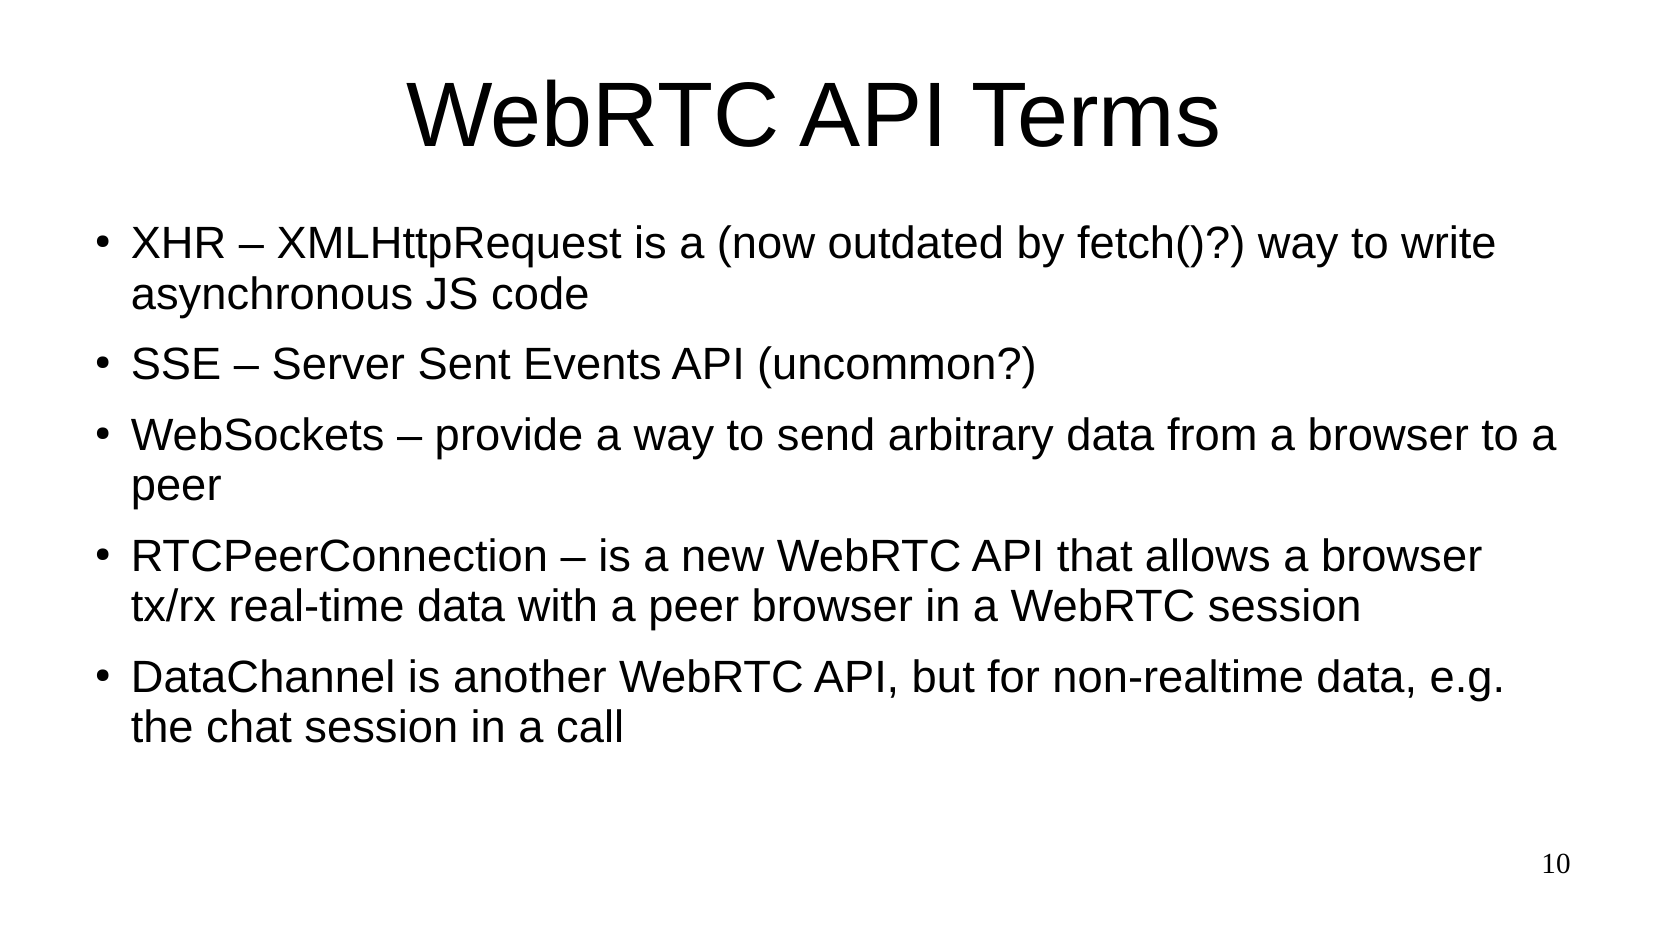

# WebRTC API Terms
XHR – XMLHttpRequest is a (now outdated by fetch()?) way to write asynchronous JS code
SSE – Server Sent Events API (uncommon?)
WebSockets – provide a way to send arbitrary data from a browser to a peer
RTCPeerConnection – is a new WebRTC API that allows a browser tx/rx real-time data with a peer browser in a WebRTC session
DataChannel is another WebRTC API, but for non-realtime data, e.g. the chat session in a call
10